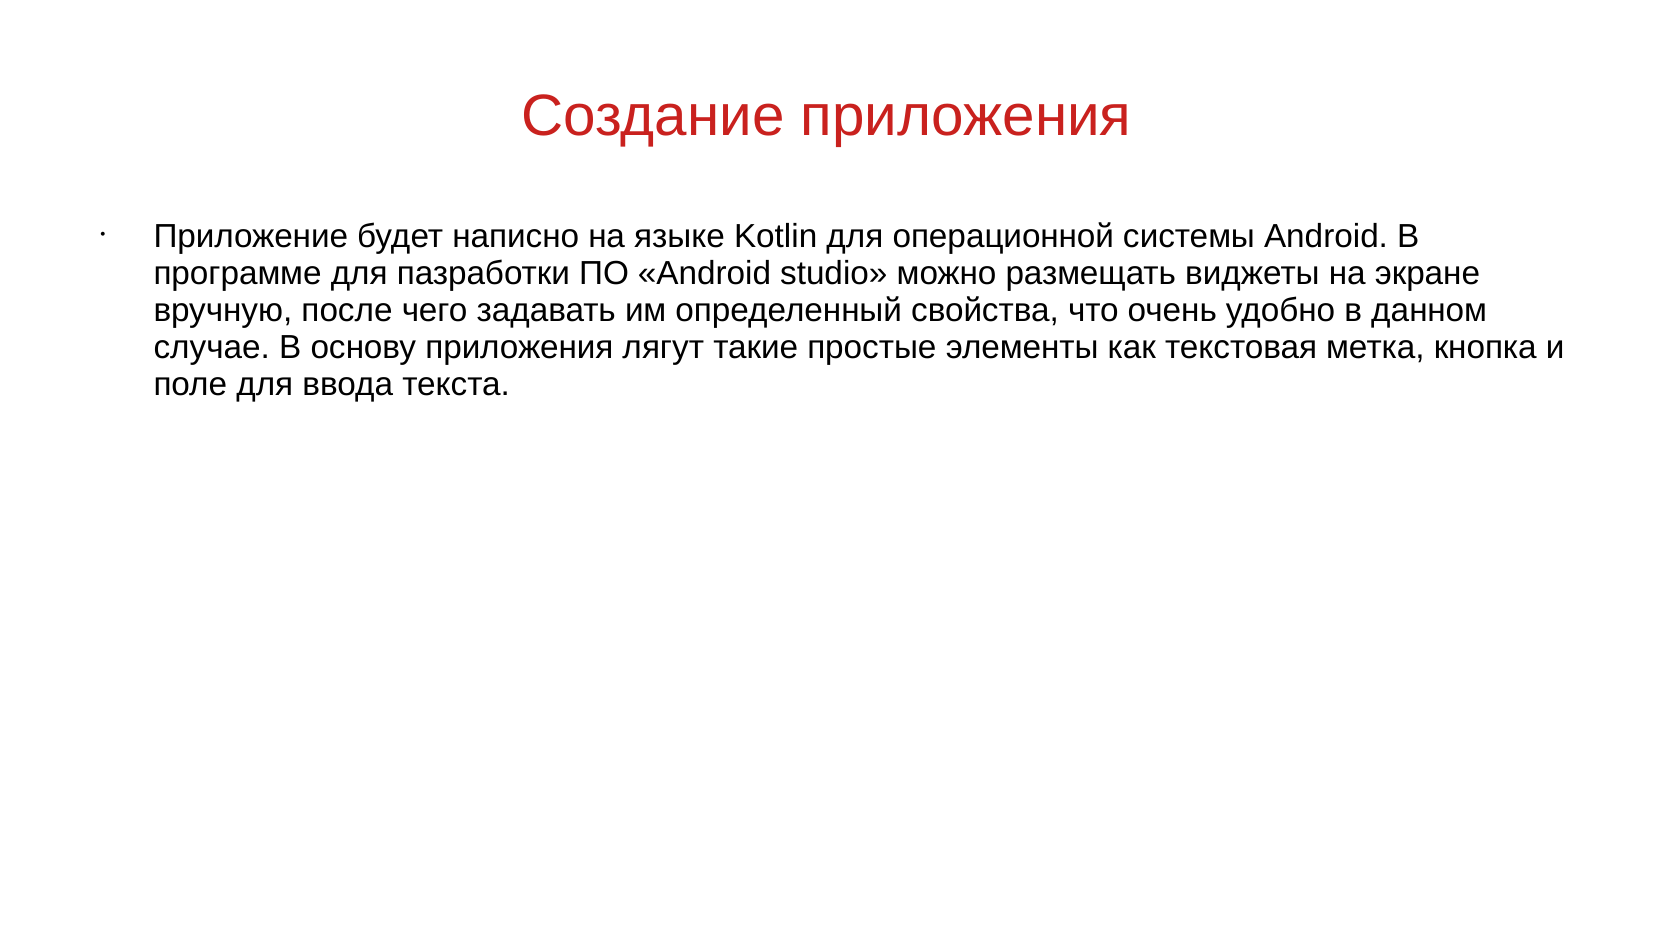

# Создание приложения
Приложение будет написно на языке Kotlin для операционной системы Android. В программе для пазработки ПО «Android studio» можно размещать виджеты на экране вручную, после чего задавать им определенный свойства, что очень удобно в данном случае. В основу приложения лягут такие простые элементы как текстовая метка, кнопка и поле для ввода текста.